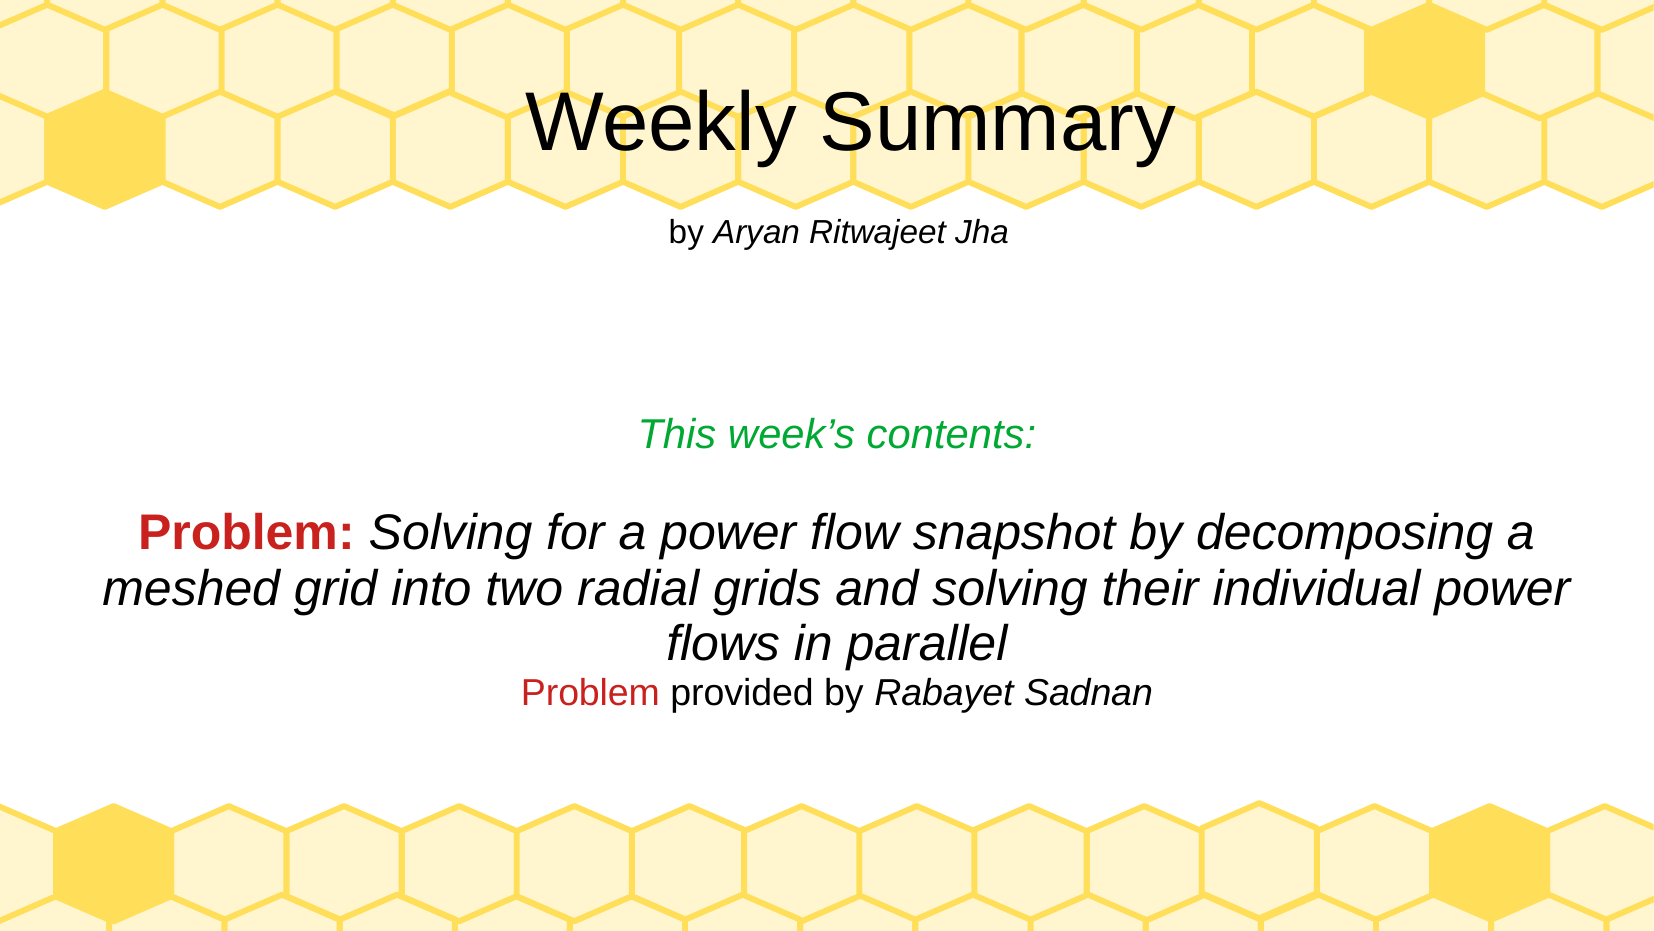

# Weekly Summary by Aryan Ritwajeet Jha
This week’s contents:
Problem: Solving for a power flow snapshot by decomposing a meshed grid into two radial grids and solving their individual power flows in parallel
Problem provided by Rabayet Sadnan